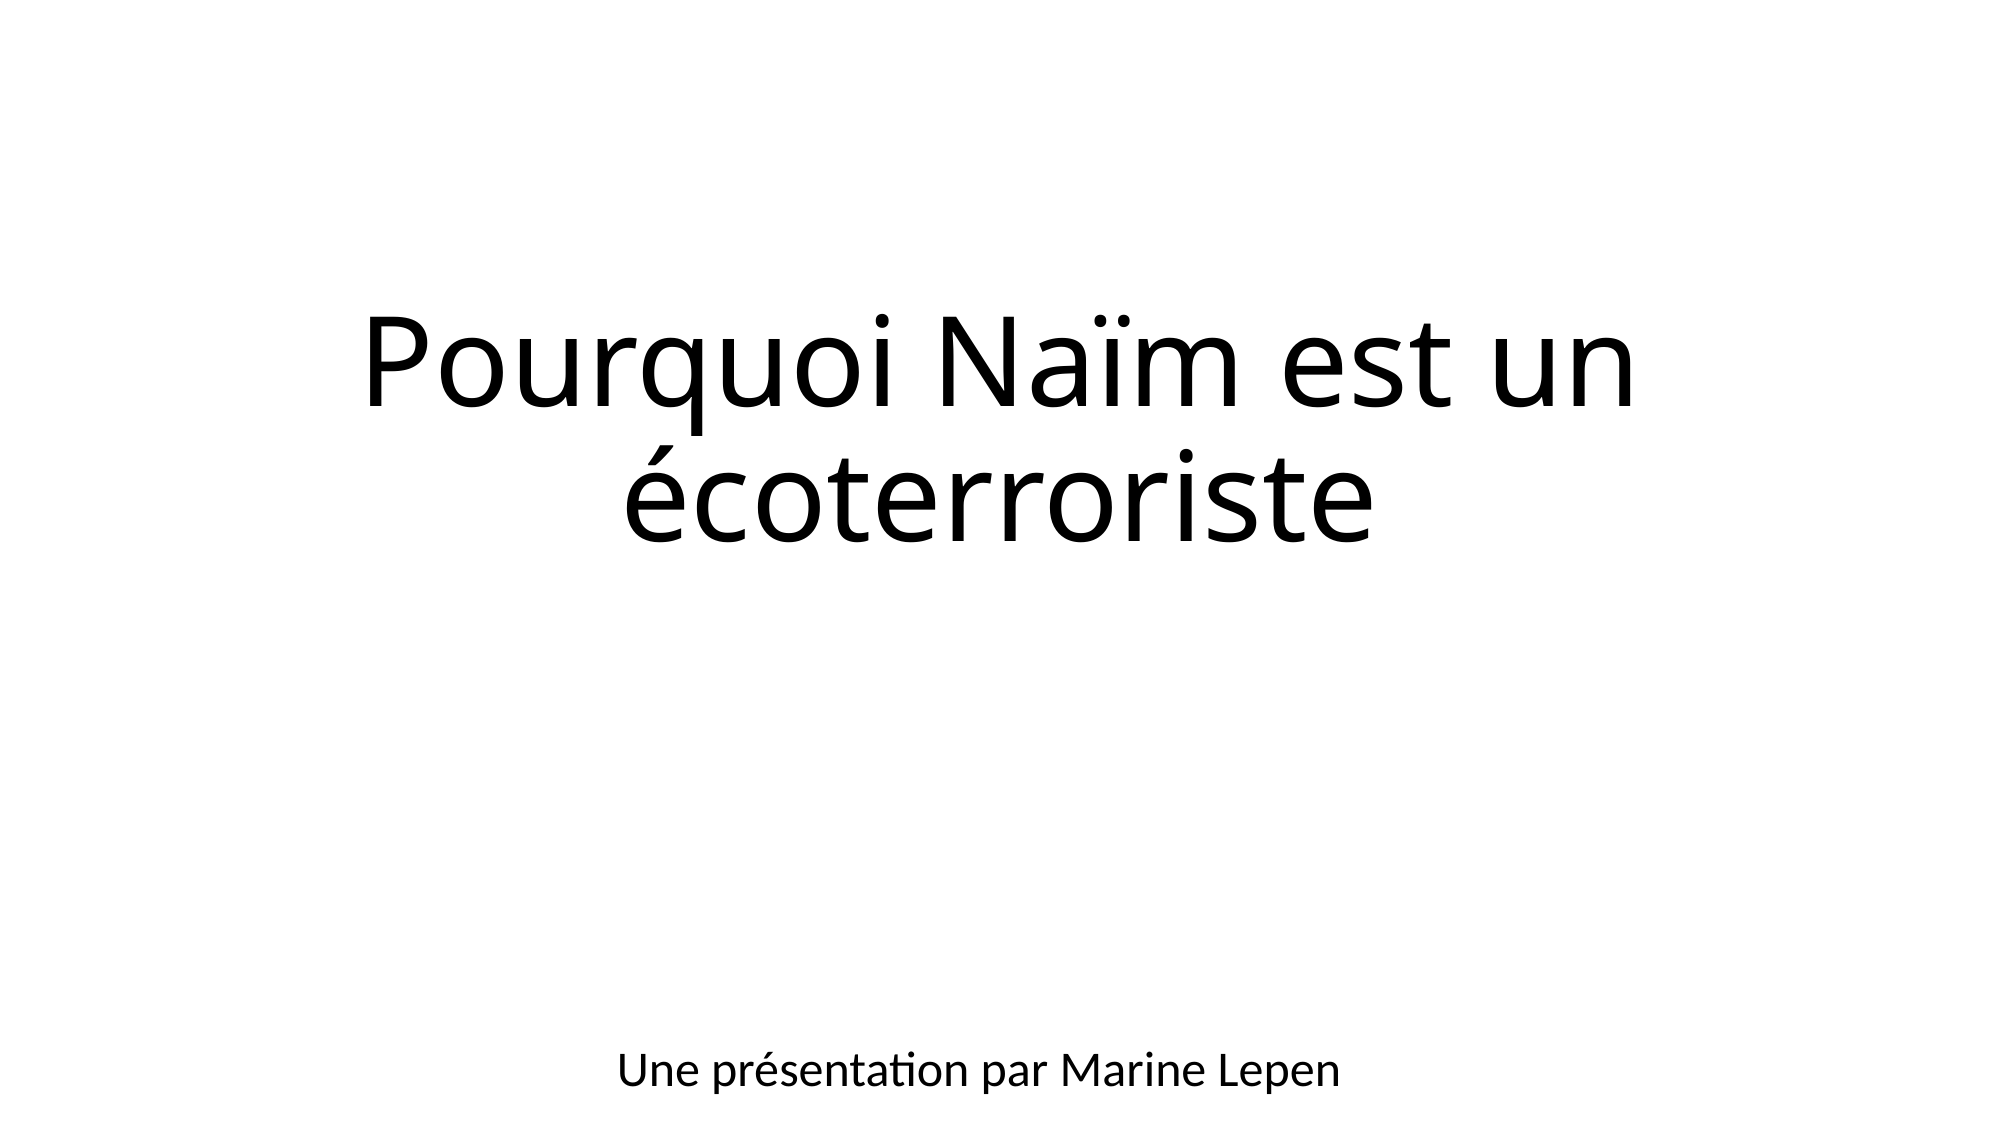

# Pourquoi Naïm est un écoterroriste
Une présentation par Marine Lepen